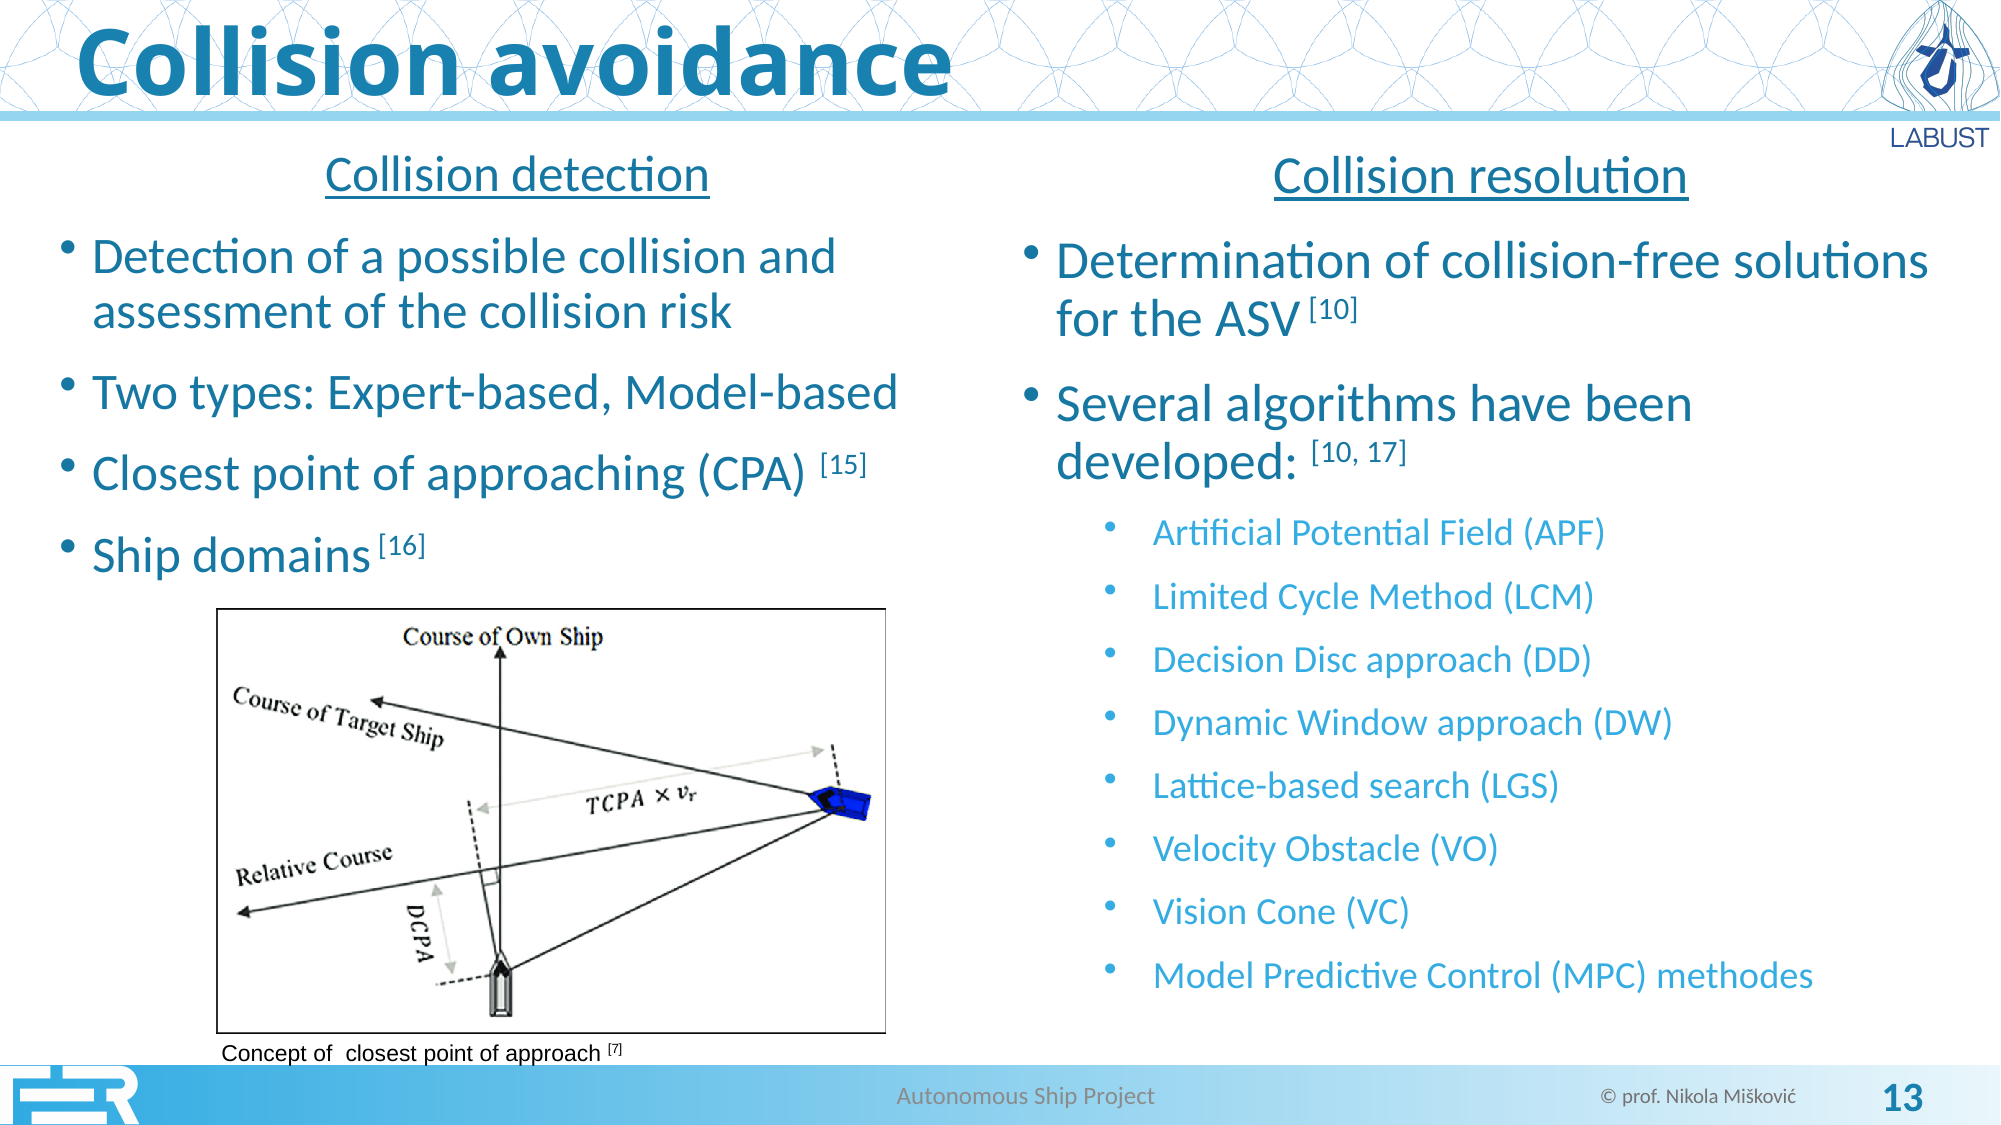

# Collision avoidance
Collision detection
Detection of a possible collision and assessment of the collision risk
Two types: Expert-based, Model-based
Closest point of approaching (CPA) [15]
Ship domains [16]
Collision resolution
Determination of collision-free solutions for the ASV [10]
Several algorithms have been developed: [10, 17]
Artificial Potential Field (APF)
Limited Cycle Method (LCM)
Decision Disc approach (DD)
Dynamic Window approach (DW)
Lattice-based search (LGS)
Velocity Obstacle (VO)
Vision Cone (VC)
Model Predictive Control (MPC) methodes
Concept of closest point of approach [7]
Guidance and Control of Marine Vehicles
13